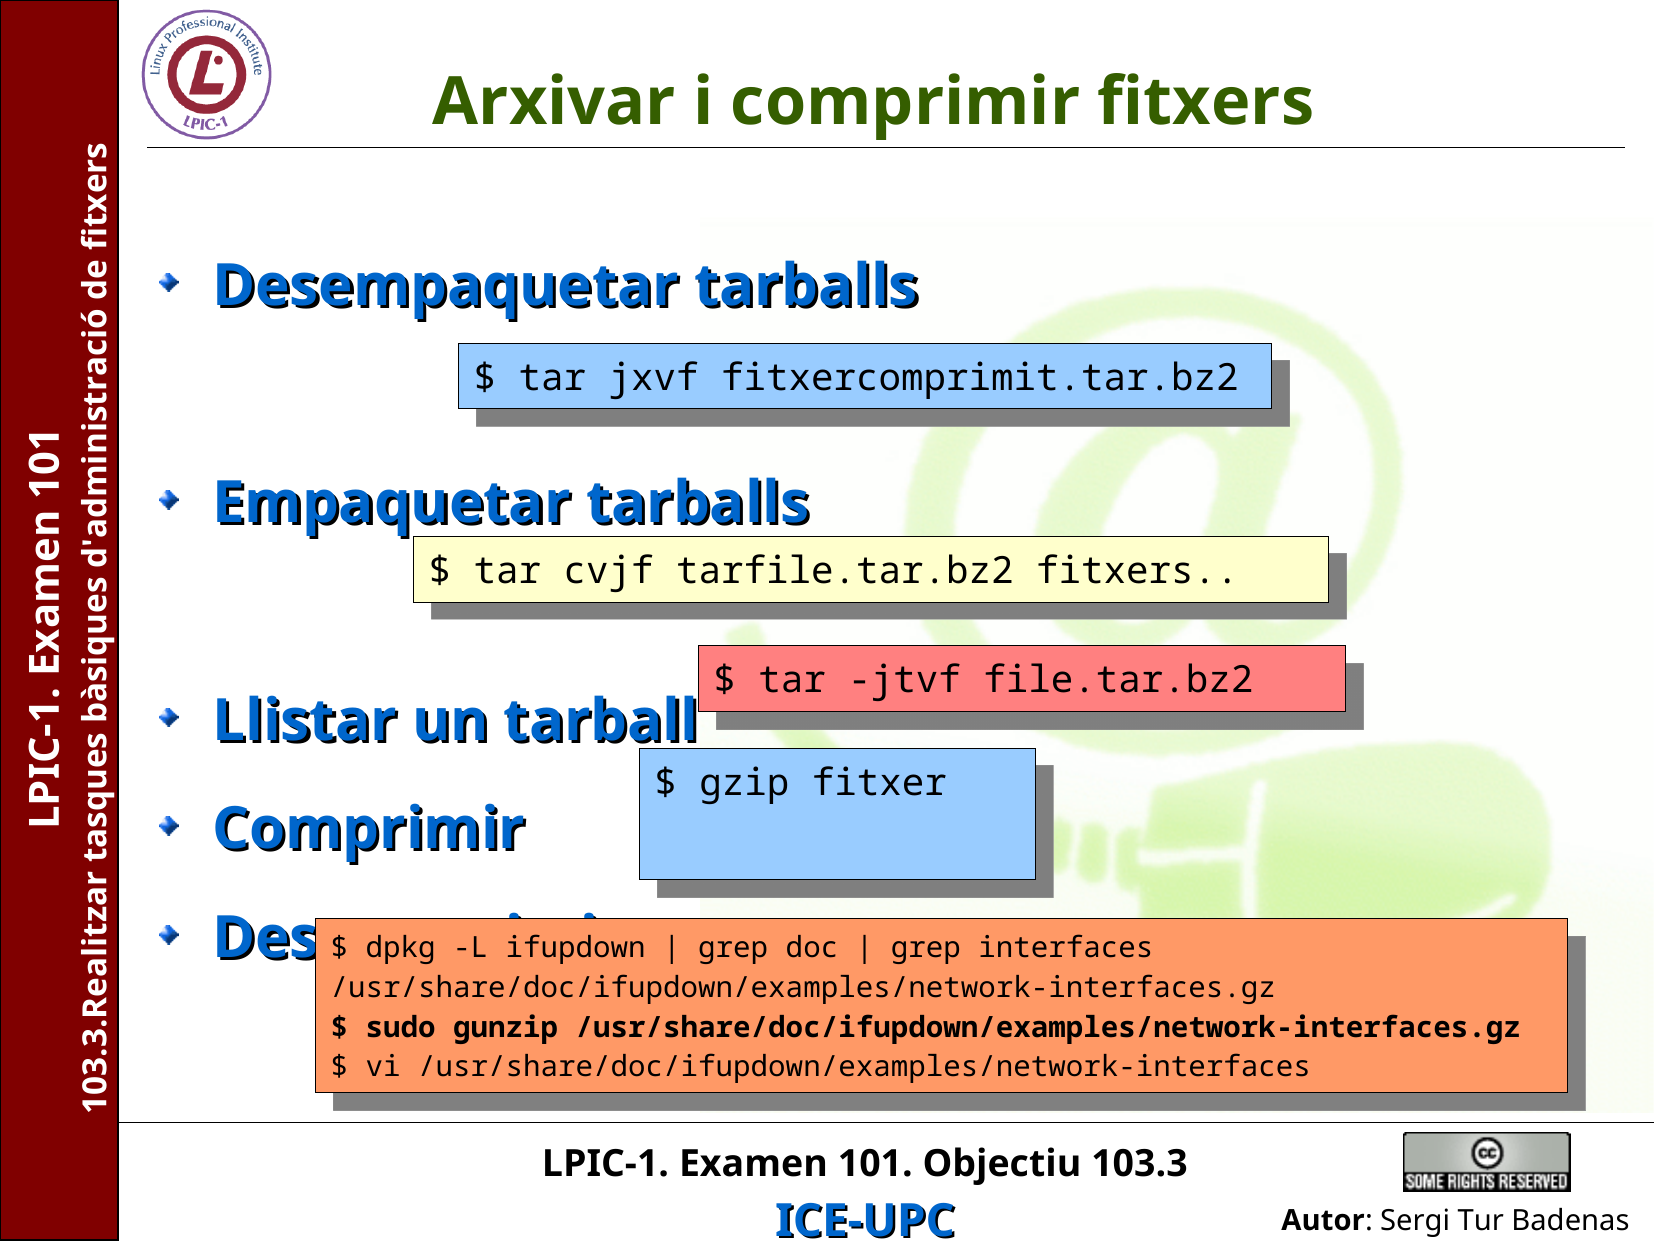

# Arxivar i comprimir fitxers
Desempaquetar tarballs
Empaquetar tarballs
Llistar un tarball
Comprimir
Descomprimir
$ tar jxvf fitxercomprimit.tar.bz2
$ tar cvjf tarfile.tar.bz2 fitxers..
$ tar -jtvf file.tar.bz2
$ gzip fitxer
$ dpkg -L ifupdown | grep doc | grep interfaces
/usr/share/doc/ifupdown/examples/network-interfaces.gz
$ sudo gunzip /usr/share/doc/ifupdown/examples/network-interfaces.gz
$ vi /usr/share/doc/ifupdown/examples/network-interfaces